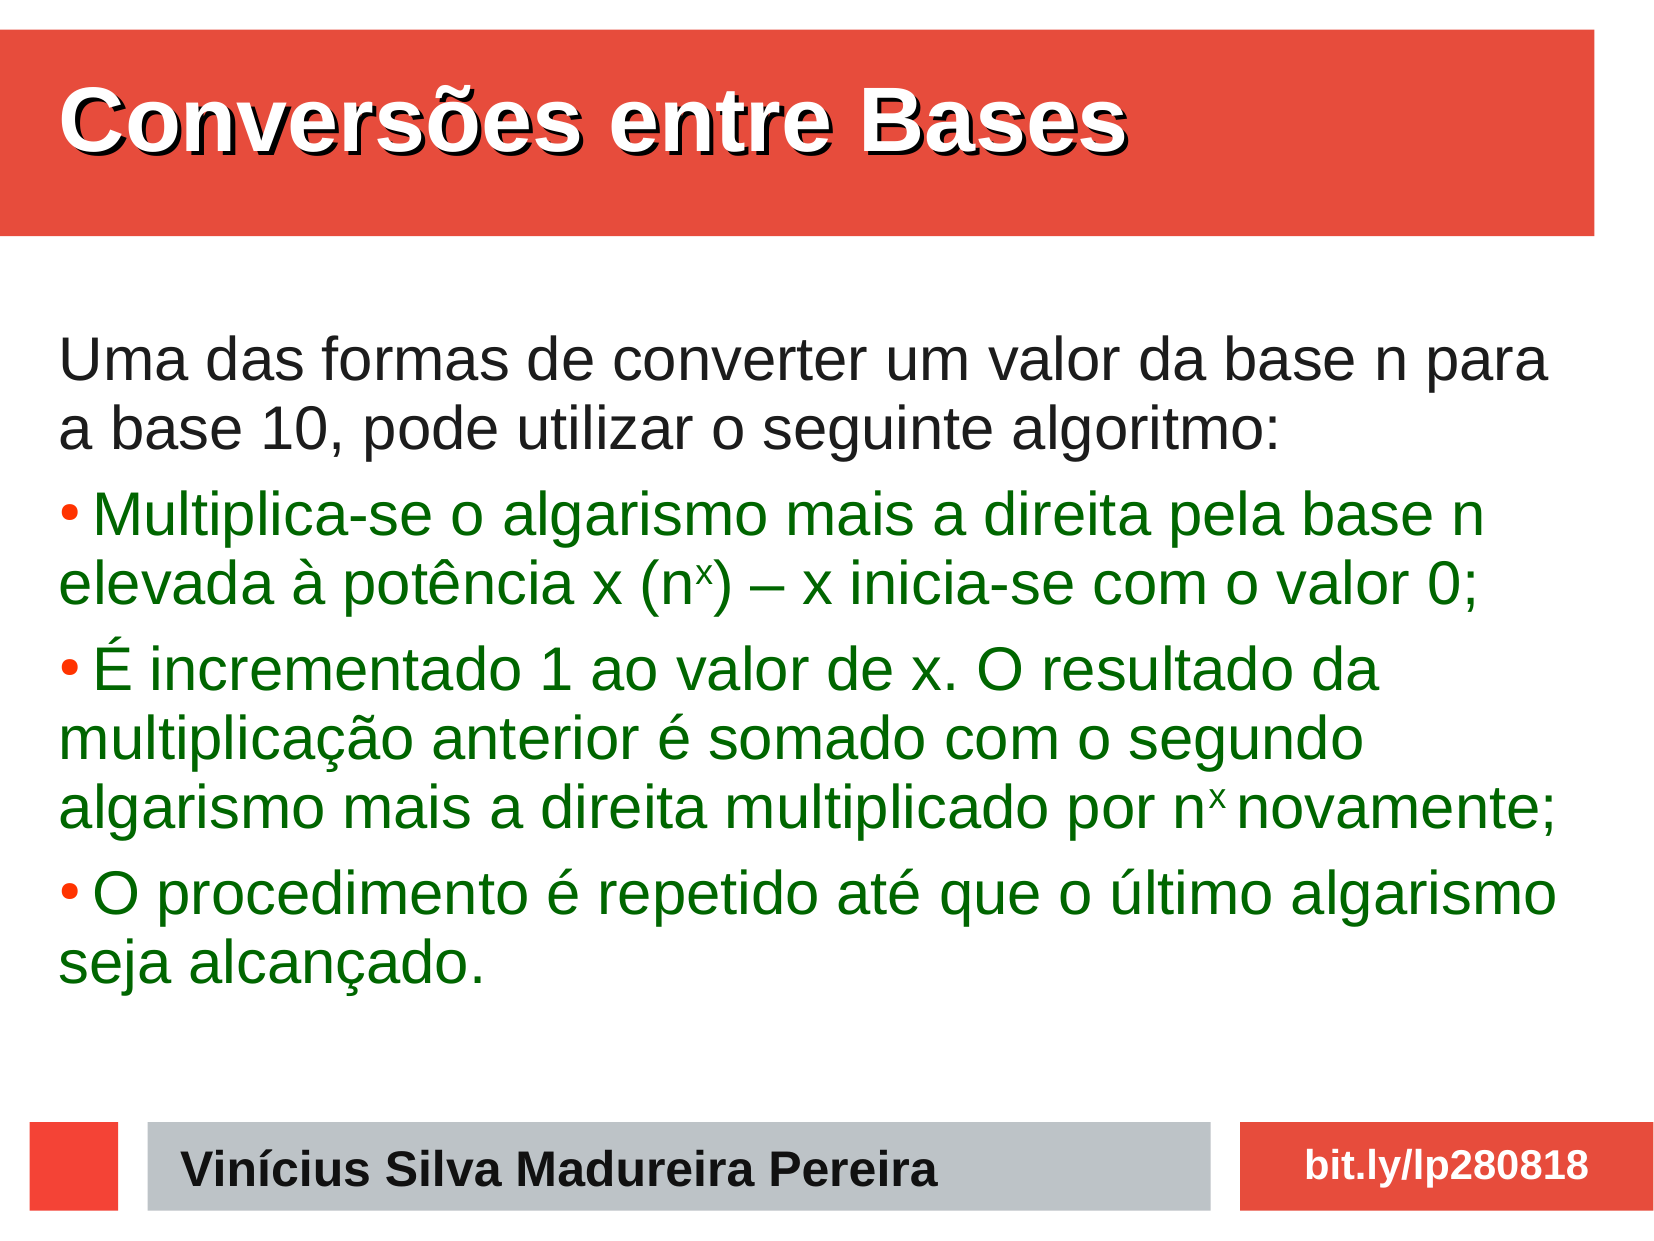

# Conversões entre Bases
Uma das formas de converter um valor da base n para a base 10, pode utilizar o seguinte algoritmo:
 Multiplica-se o algarismo mais a direita pela base n elevada à potência x (nx) – x inicia-se com o valor 0;
 É incrementado 1 ao valor de x. O resultado da multiplicação anterior é somado com o segundo algarismo mais a direita multiplicado por nx novamente;
 O procedimento é repetido até que o último algarismo seja alcançado.
Vinícius Silva Madureira Pereira
bit.ly/lp280818